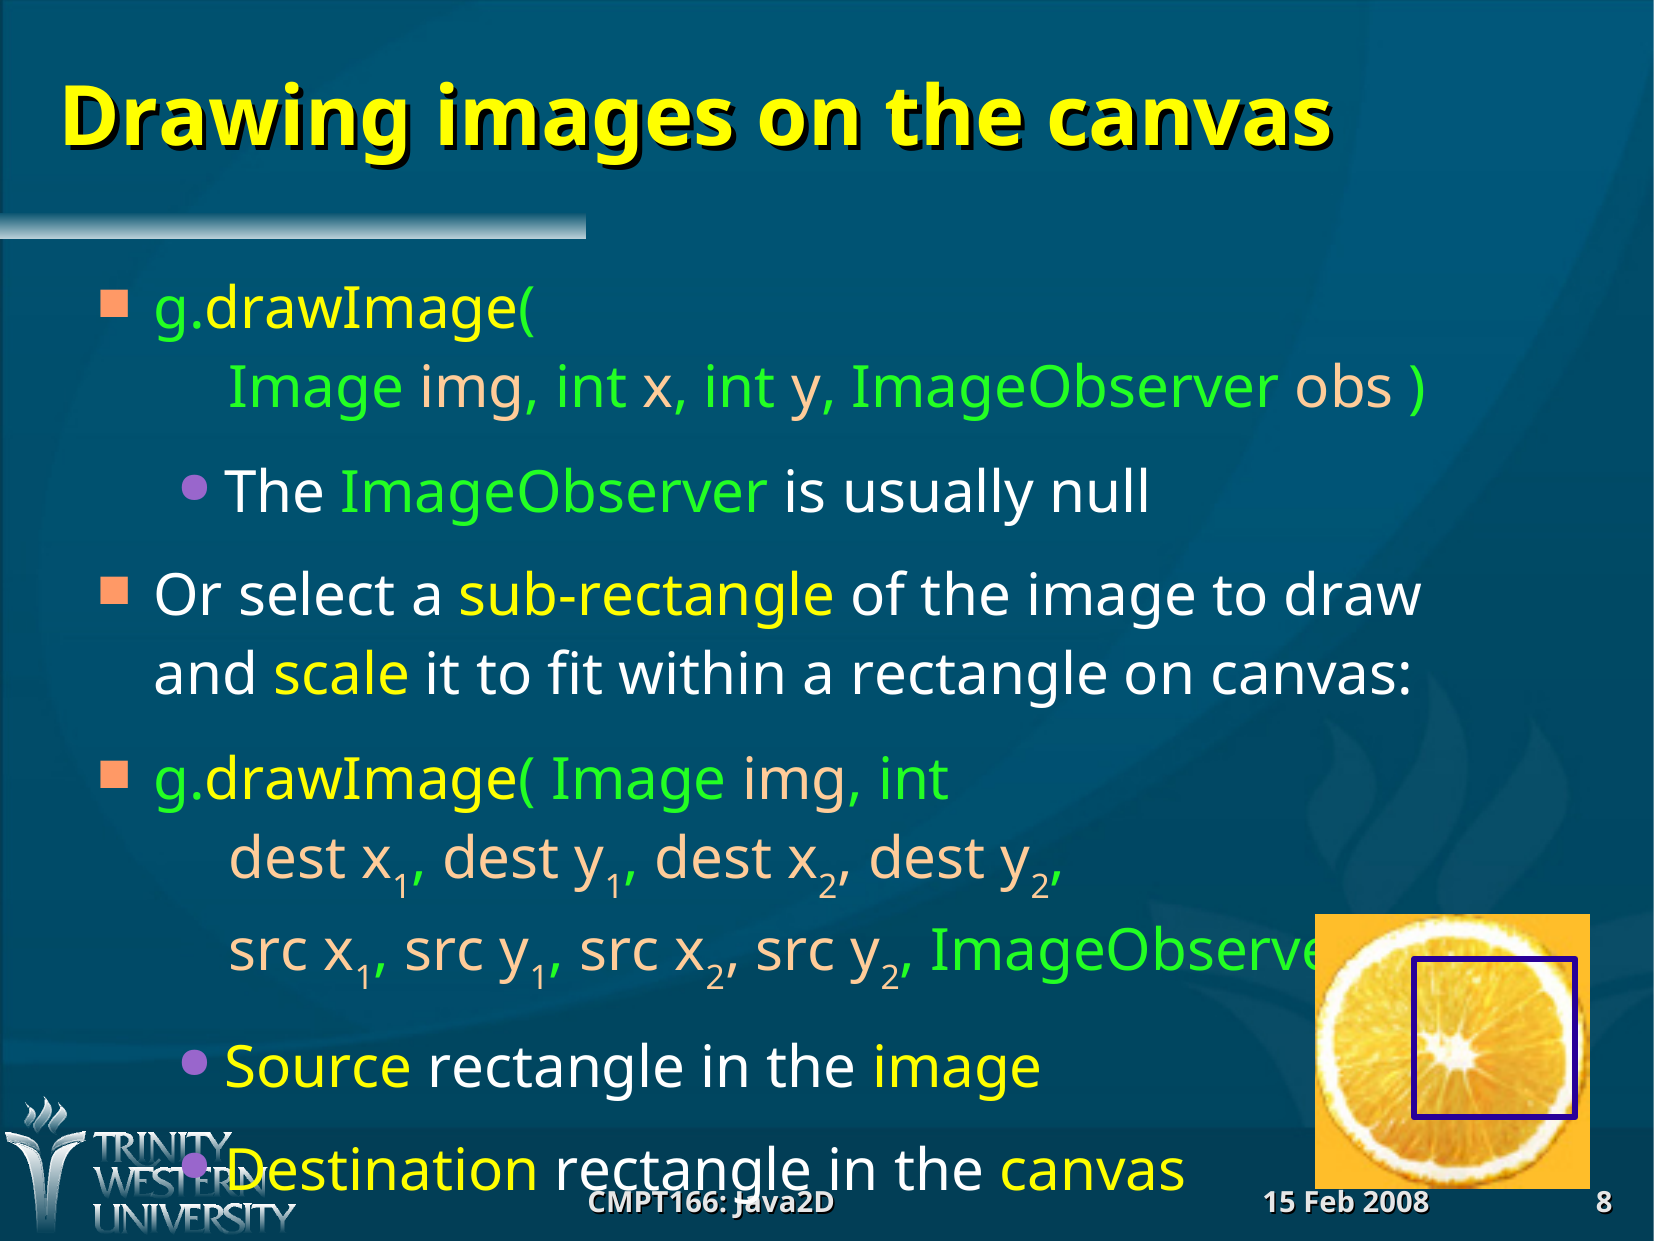

# Drawing images on the canvas
g.drawImage(
	Image img, int x, int y, ImageObserver obs )
The ImageObserver is usually null
Or select a sub-rectangle of the image to draw
and scale it to fit within a rectangle on canvas:
g.drawImage( Image img, int
	dest x1, dest y1, dest x2, dest y2,
	src x1, src y1, src x2, src y2, ImageObserver )
Source rectangle in the image
Destination rectangle in the canvas
CMPT166: Java2D
15 Feb 2008
8